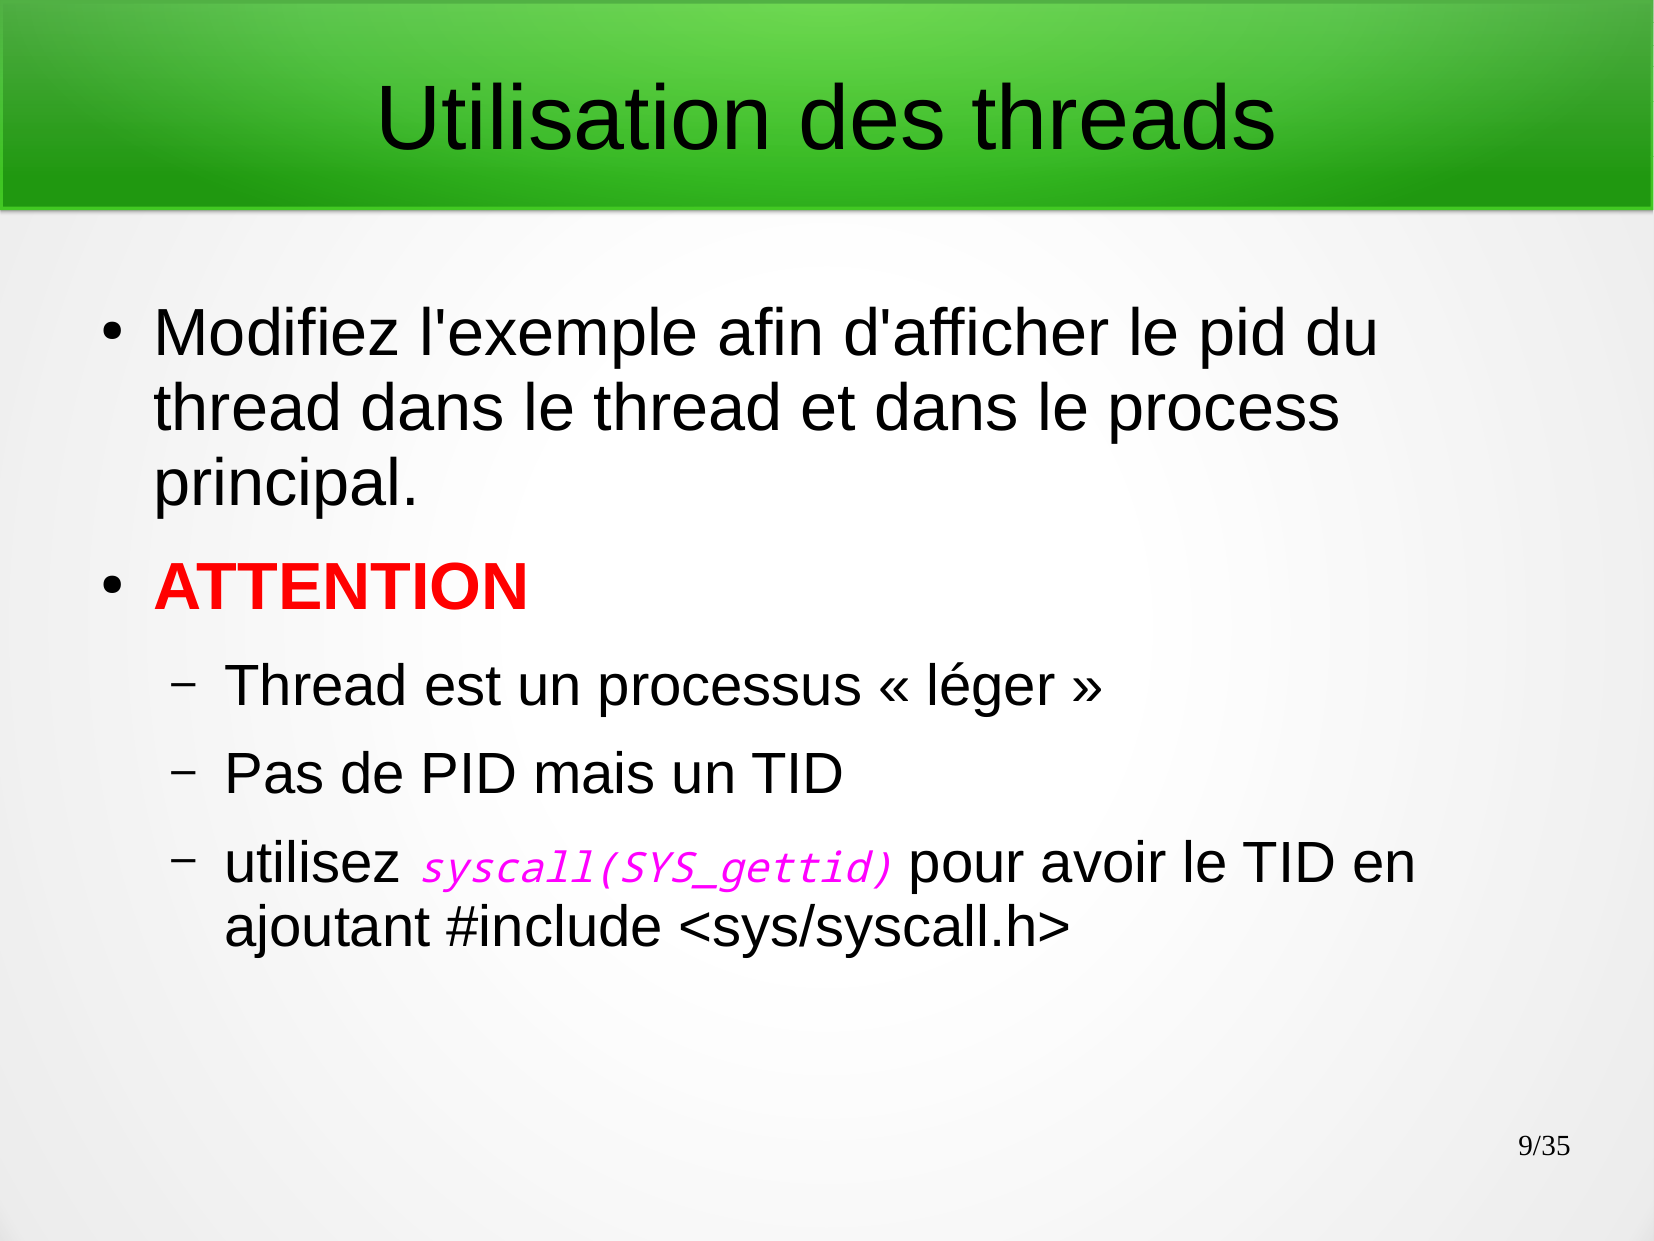

# Utilisation des threads
Modifiez l'exemple afin d'afficher le pid du thread dans le thread et dans le process principal.
ATTENTION
Thread est un processus « léger »
Pas de PID mais un TID
utilisez syscall(SYS_gettid) pour avoir le TID en ajoutant #include <sys/syscall.h>
9